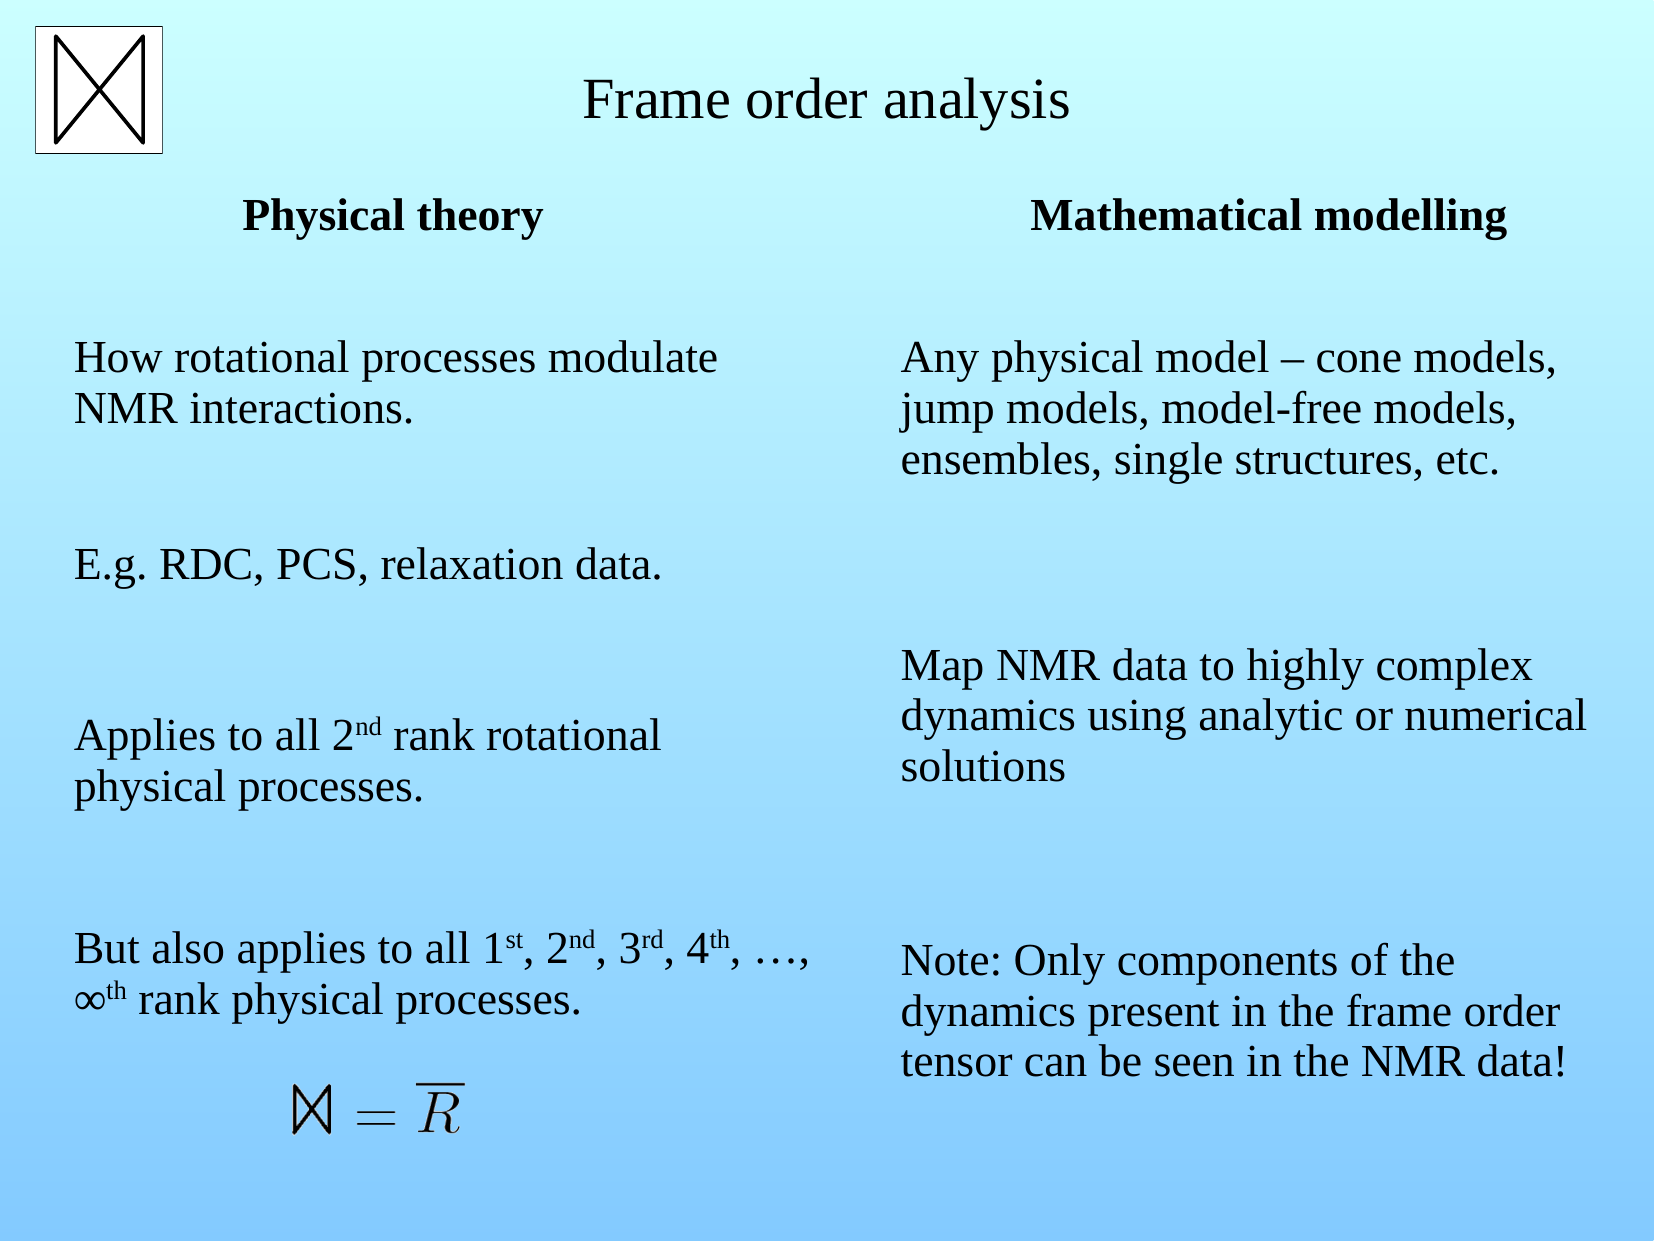

Frame order analysis
Physical theory
Mathematical modelling
How rotational processes modulate NMR interactions.
Any physical model – cone models, jump models, model-free models, ensembles, single structures, etc.
E.g. RDC, PCS, relaxation data.
Map NMR data to highly complex dynamics using analytic or numerical solutions
Applies to all 2nd rank rotational physical processes.
But also applies to all 1st, 2nd, 3rd, 4th, …, ∞th rank physical processes.
Note: Only components of the dynamics present in the frame order tensor can be seen in the NMR data!